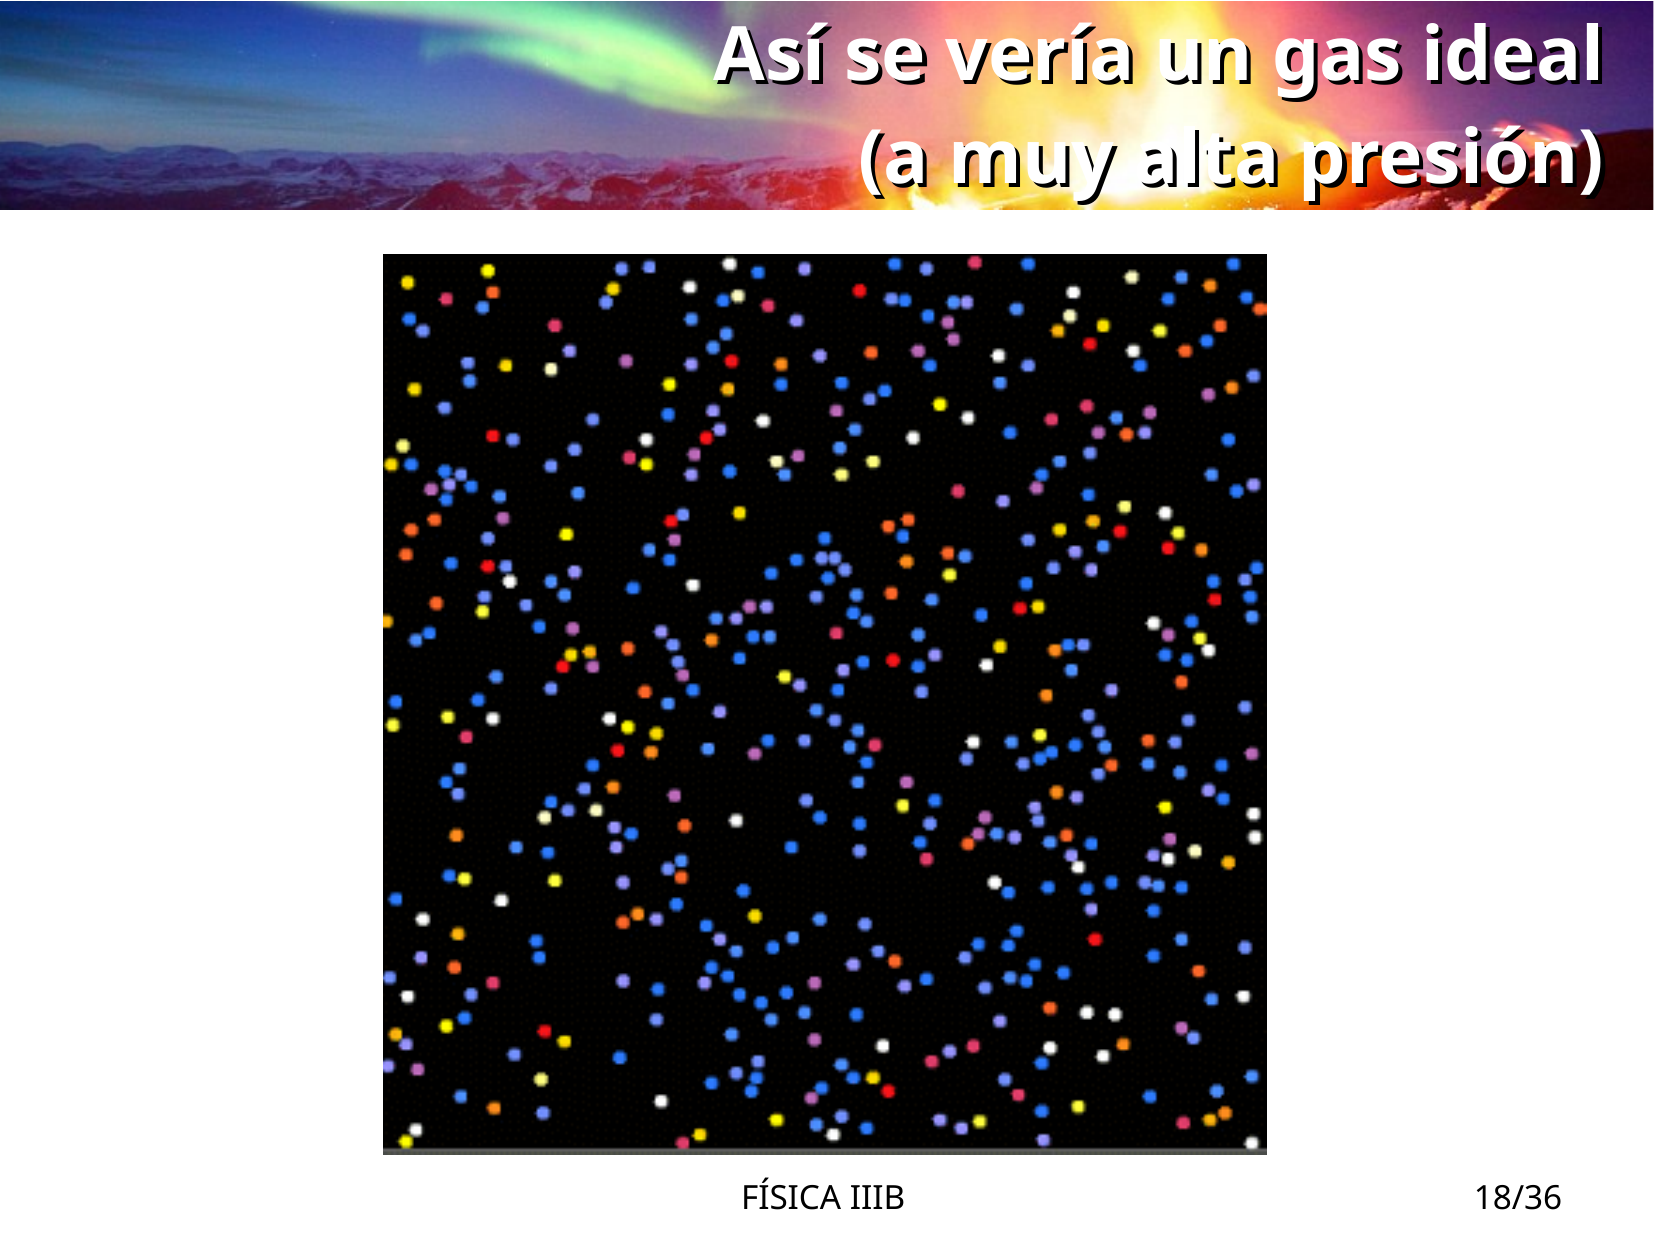

# Así se vería un gas ideal (a muy alta presión)
FÍSICA IIIB
18